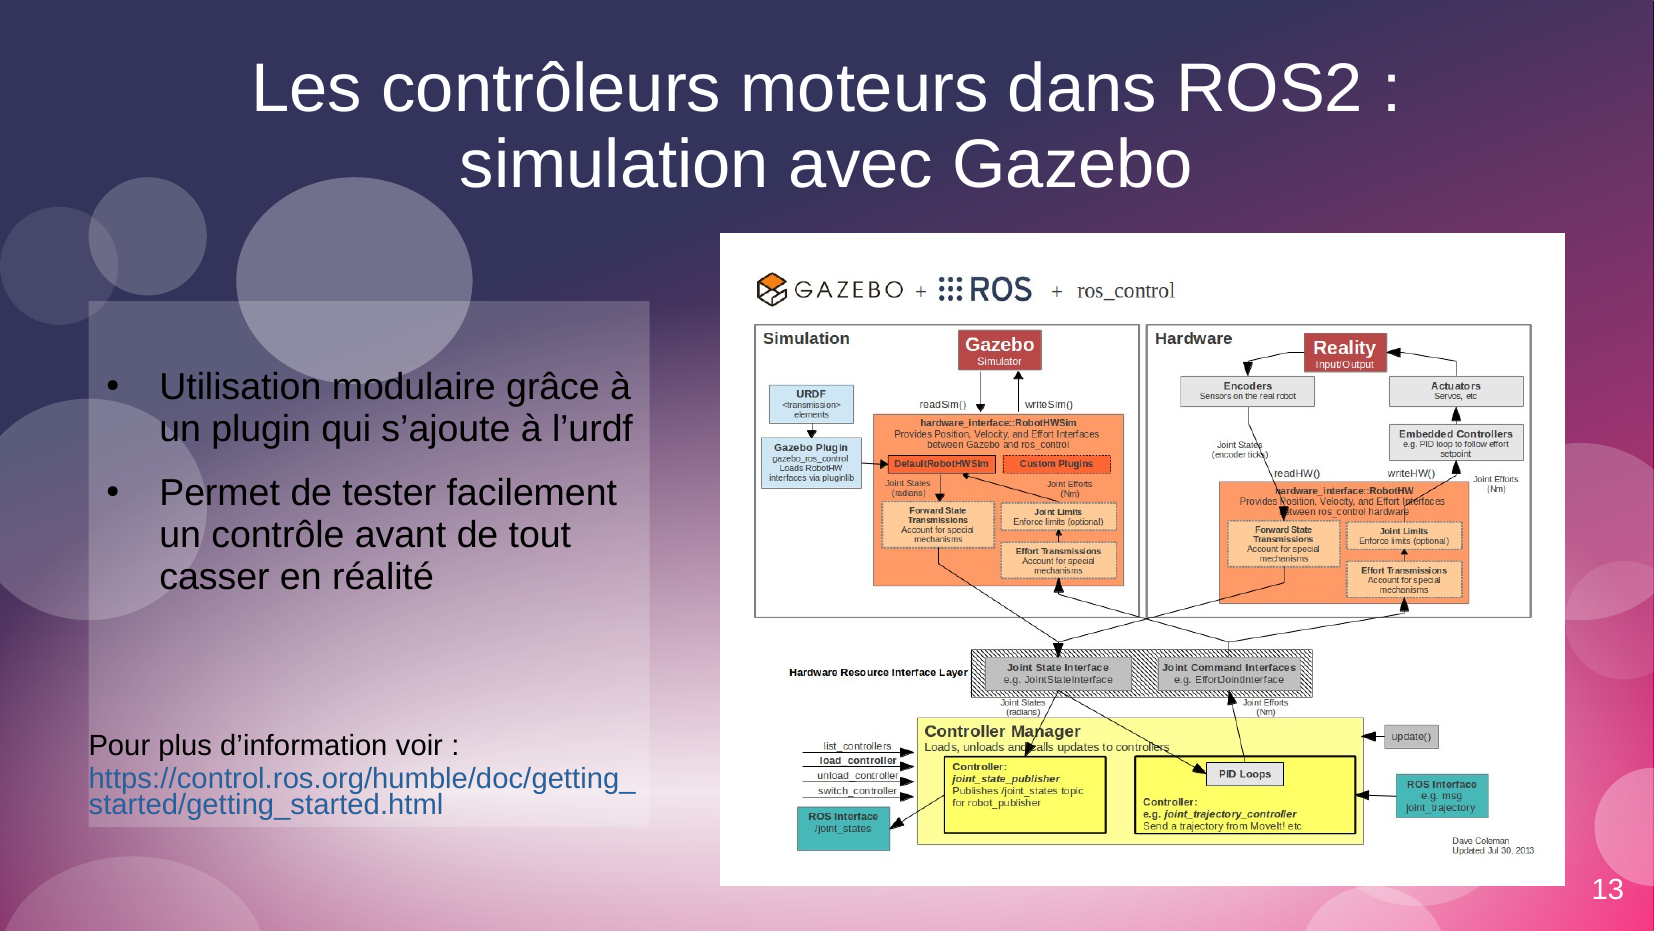

# Les contrôleurs moteurs dans ROS2 : simulation avec Gazebo
Utilisation modulaire grâce à un plugin qui s’ajoute à l’urdf
Permet de tester facilement un contrôle avant de tout casser en réalité
Pour plus d’information voir : https://control.ros.org/humble/doc/getting_started/getting_started.html